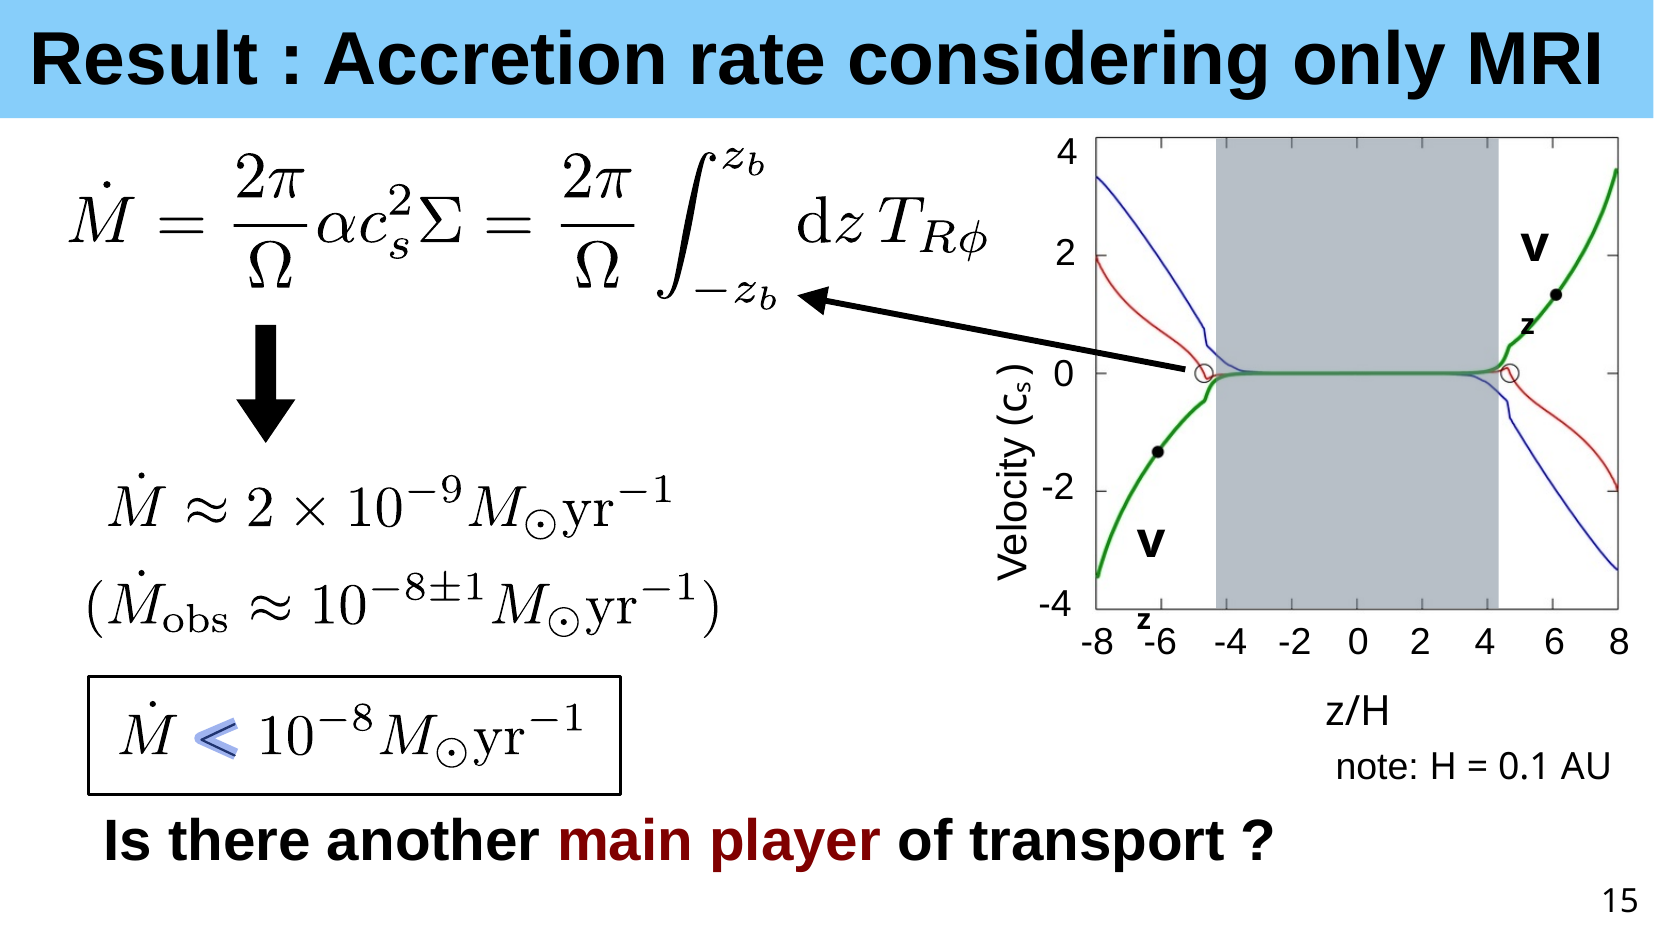

# Result : Accretion rate considering only MRI
4
vz
2
0
Velocity (cs )
-2
vz
-4
-8
-6
-4
-2
0
2
4
6
8
z/H
note: H = 0.1 AU
Is there another main player of transport ?